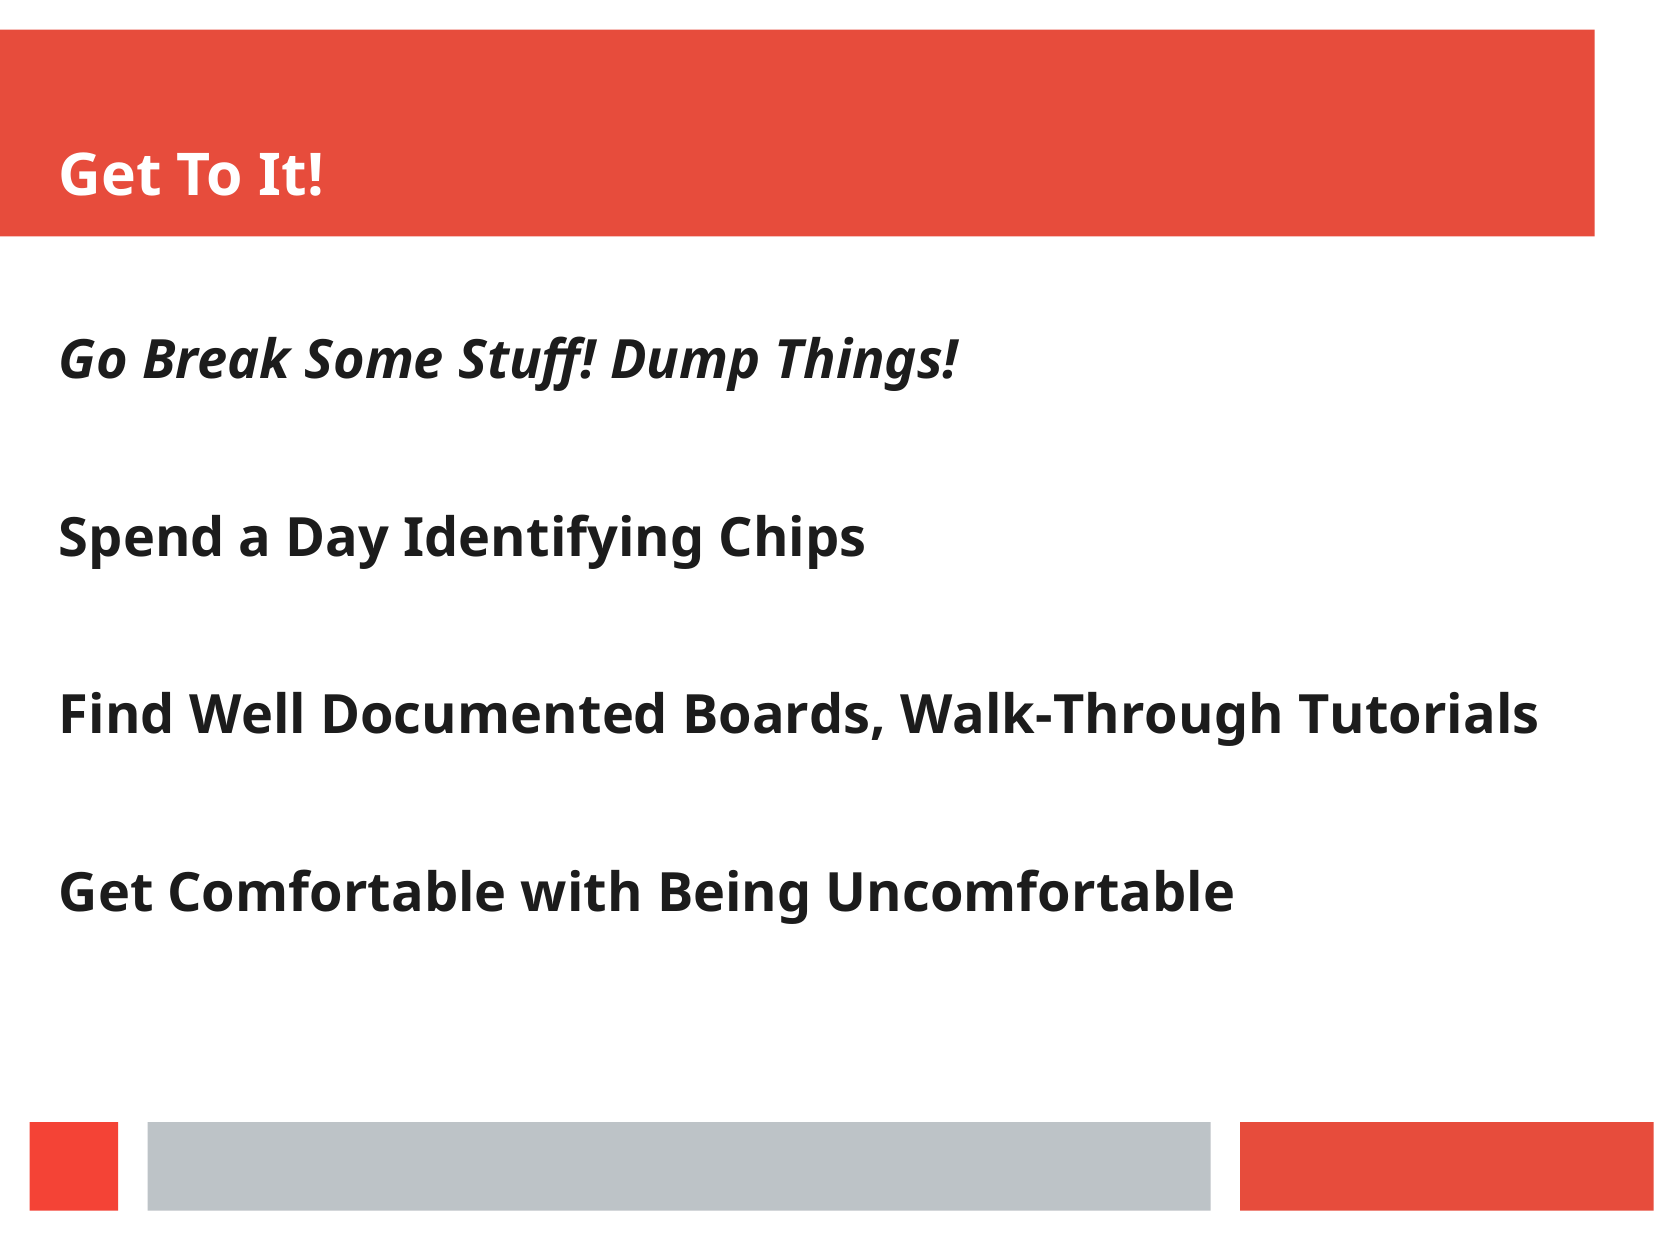

Get To It!
Go Break Some Stuff! Dump Things!
Spend a Day Identifying Chips
Find Well Documented Boards, Walk-Through Tutorials
Get Comfortable with Being Uncomfortable